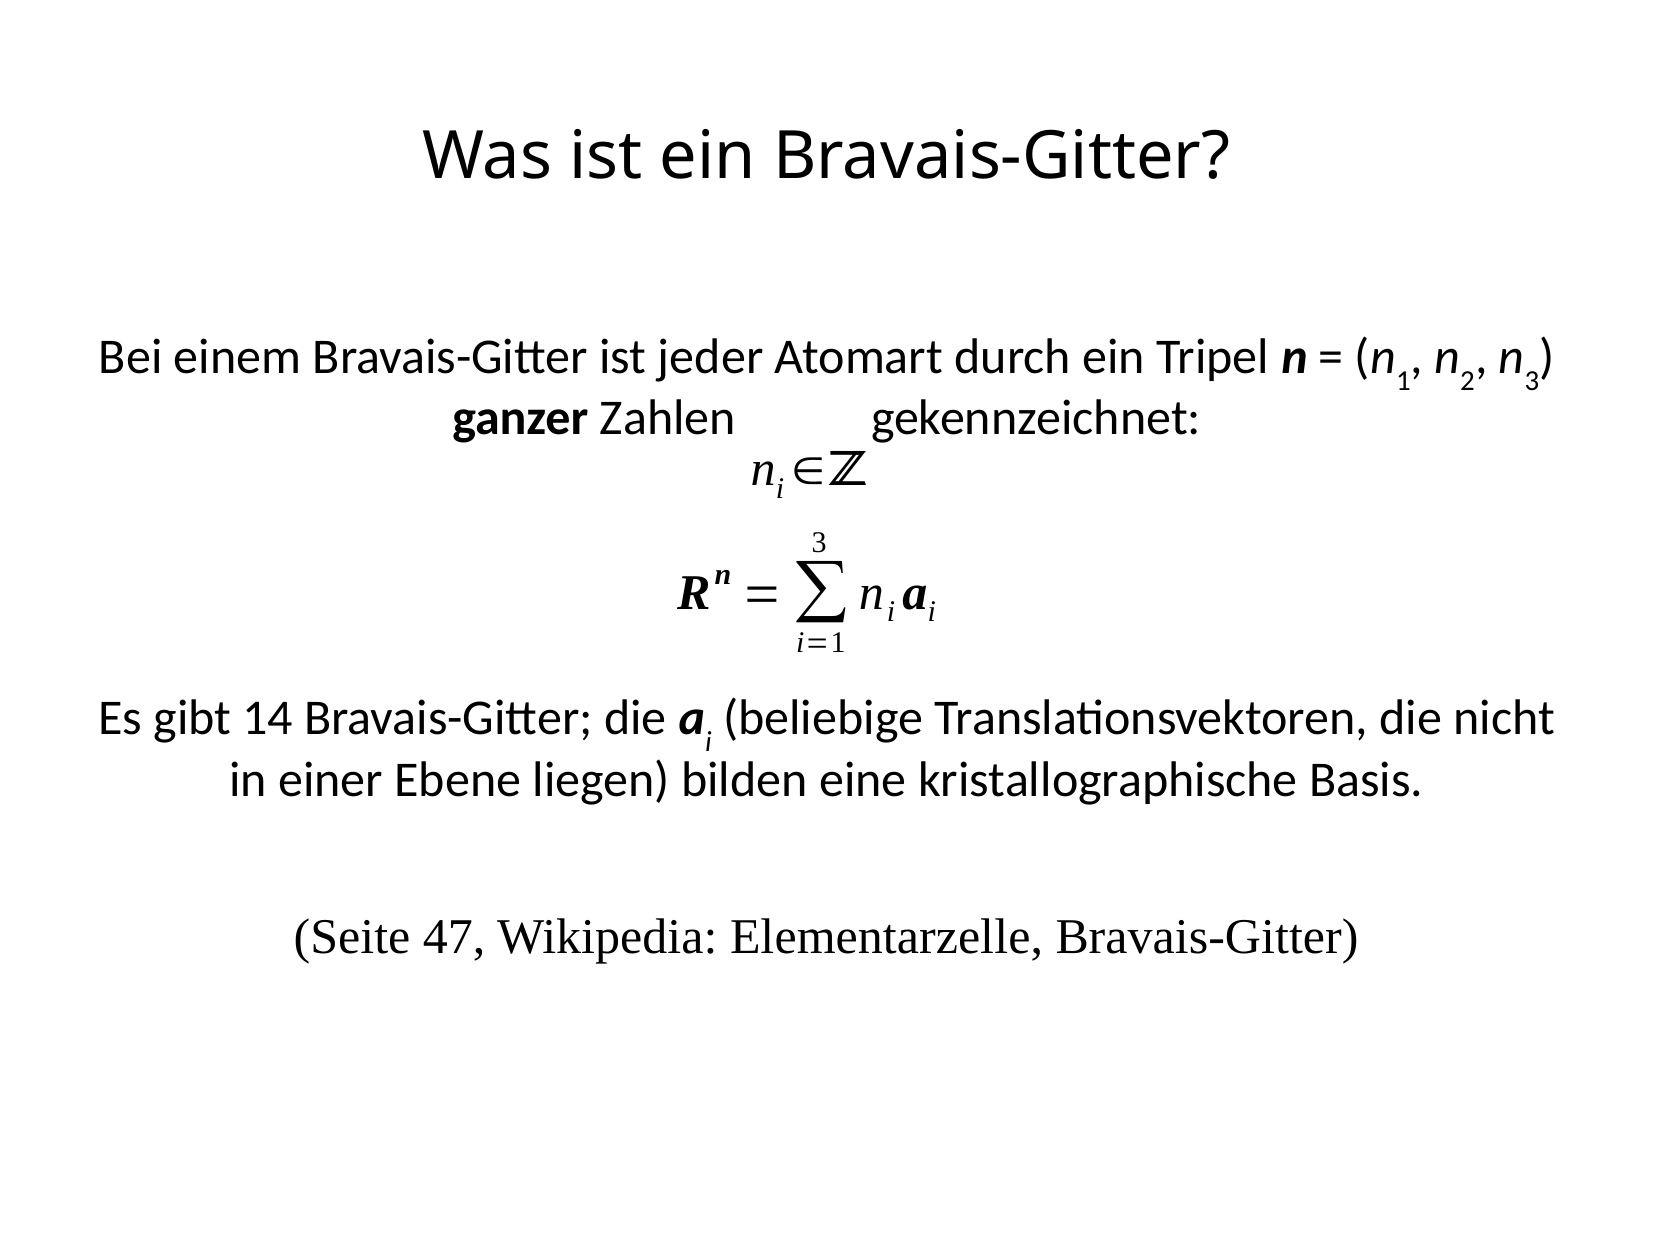

# Was ist ein Bravais-Gitter?
Bei einem Bravais-Gitter ist jeder Atomart durch ein Tripel n = (n1, n2, n3) ganzer Zahlen gekennzeichnet:
Es gibt 14 Bravais-Gitter; die ai (beliebige Translationsvektoren, die nicht in einer Ebene liegen) bilden eine kristallographische Basis.
(Seite 47, Wikipedia: Elementarzelle, Bravais-Gitter)